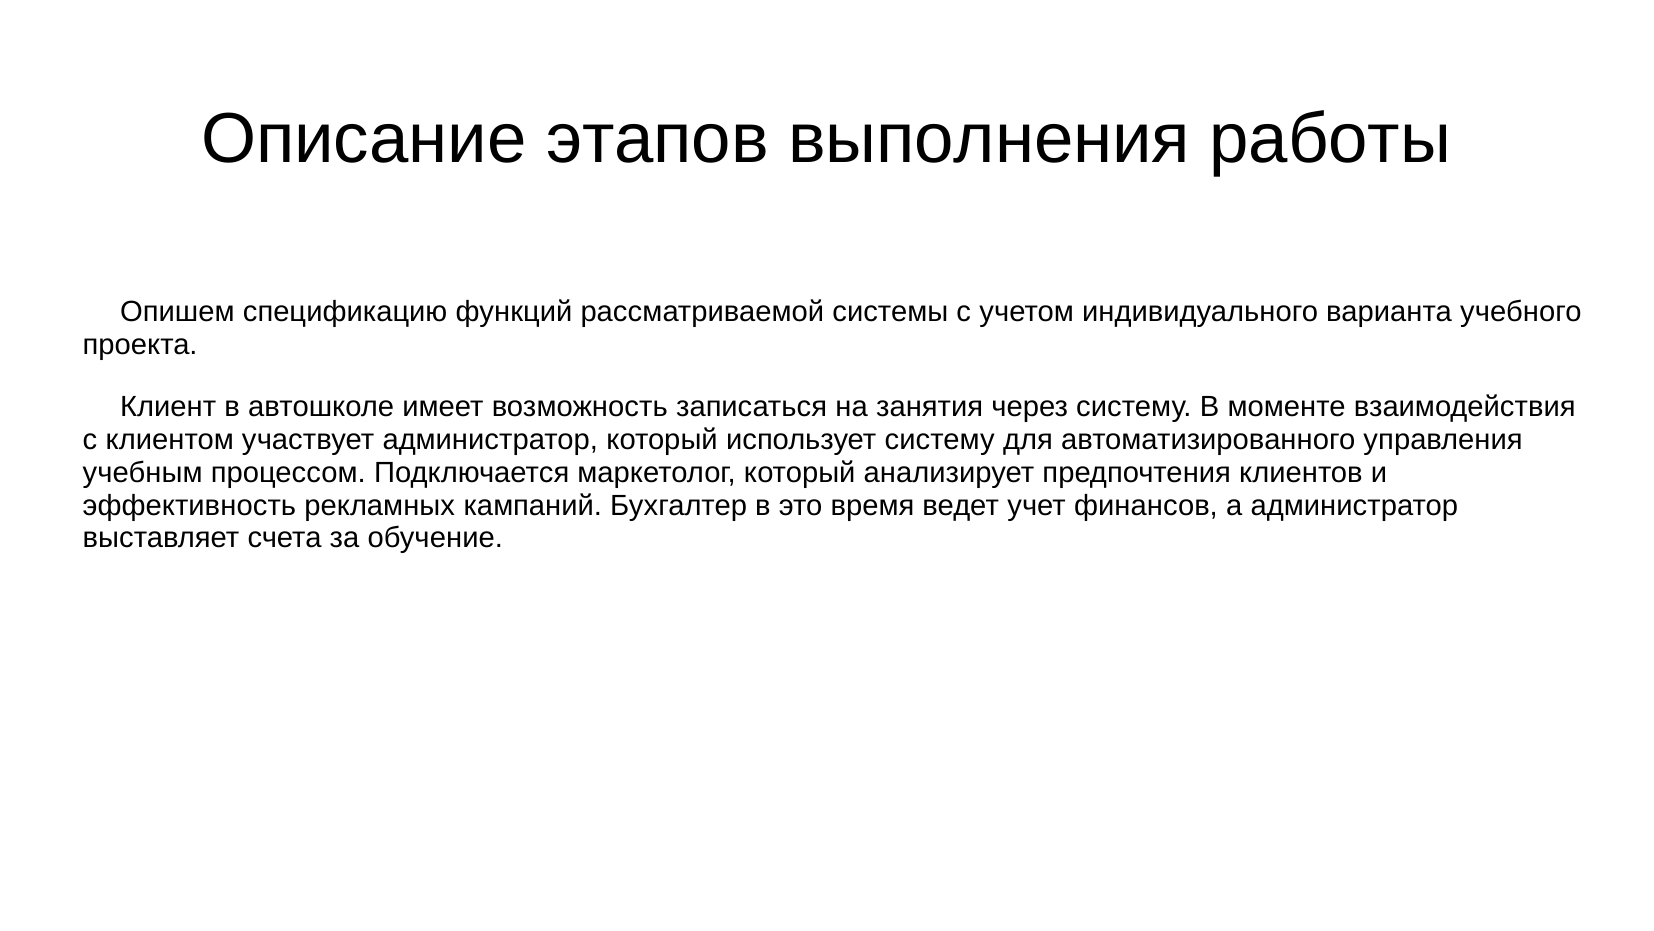

# Описание этапов выполнения работы
Опишем спецификацию функций рассматриваемой системы с учетом индивидуального варианта учебного проекта.
Клиент в автошколе имеет возможность записаться на занятия через систему. В моменте взаимодействия с клиентом участвует администратор, который использует систему для автоматизированного управления учебным процессом. Подключается маркетолог, который анализирует предпочтения клиентов и эффективность рекламных кампаний. Бухгалтер в это время ведет учет финансов, а администратор выставляет счета за обучение.